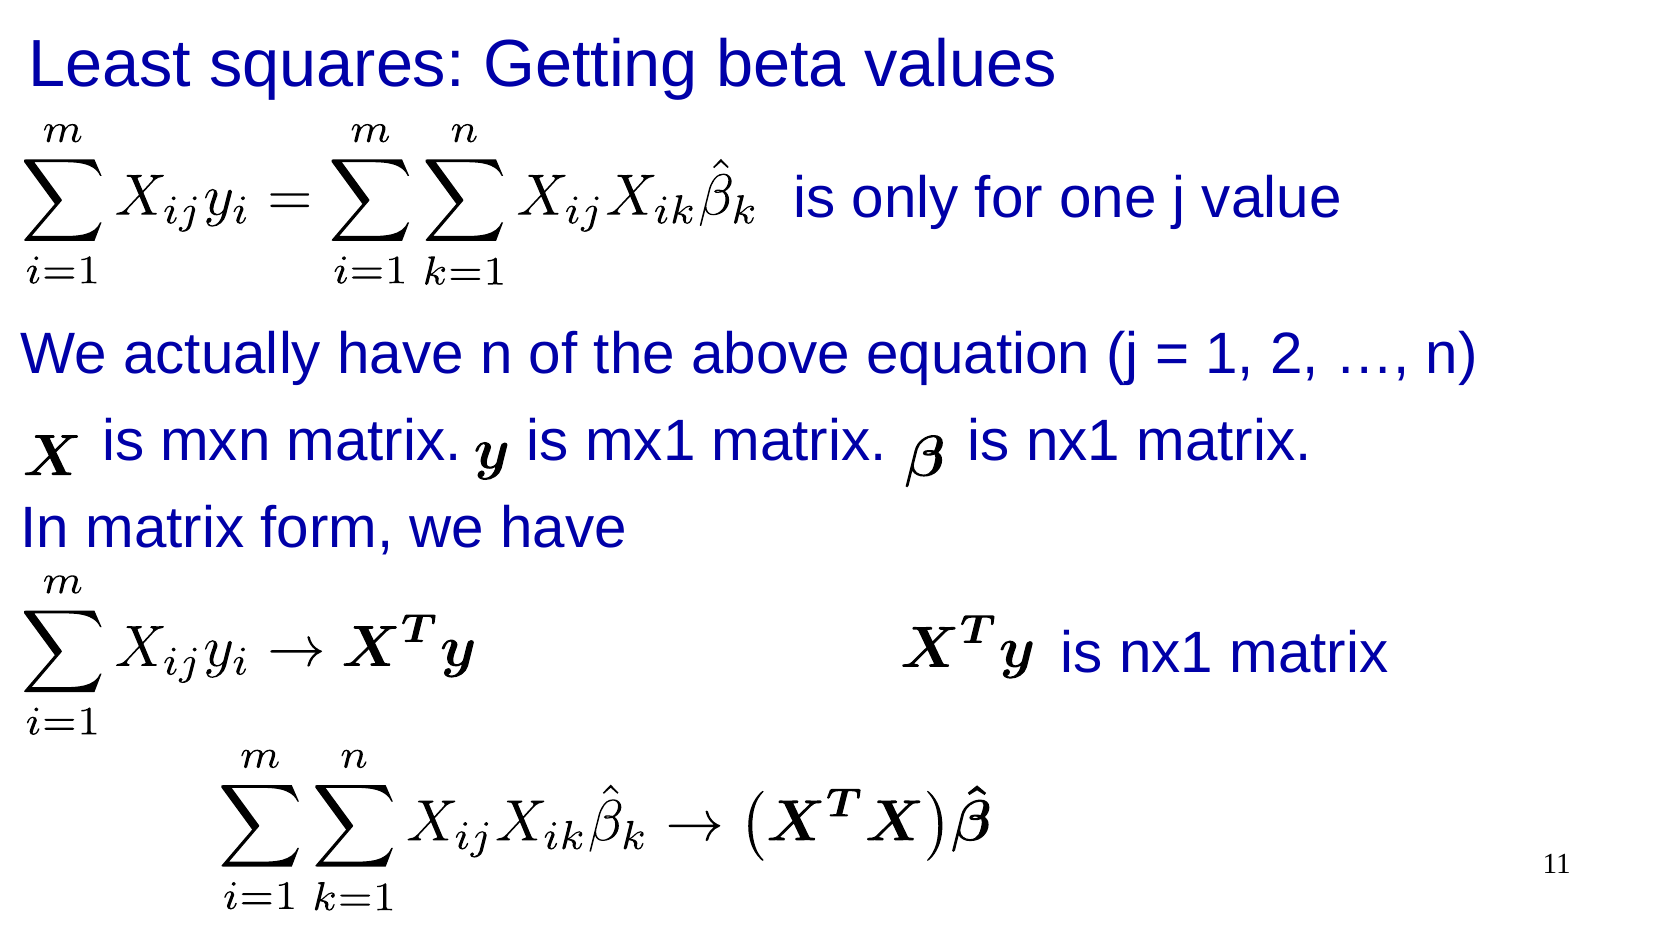

# Least squares: Getting beta values
 	 								 is only for one j value
We actually have n of the above equation (j = 1, 2, …, n)
 is mxn matrix. is mx1 matrix. is nx1 matrix.
In matrix form, we have
 is nx1 matrix
11